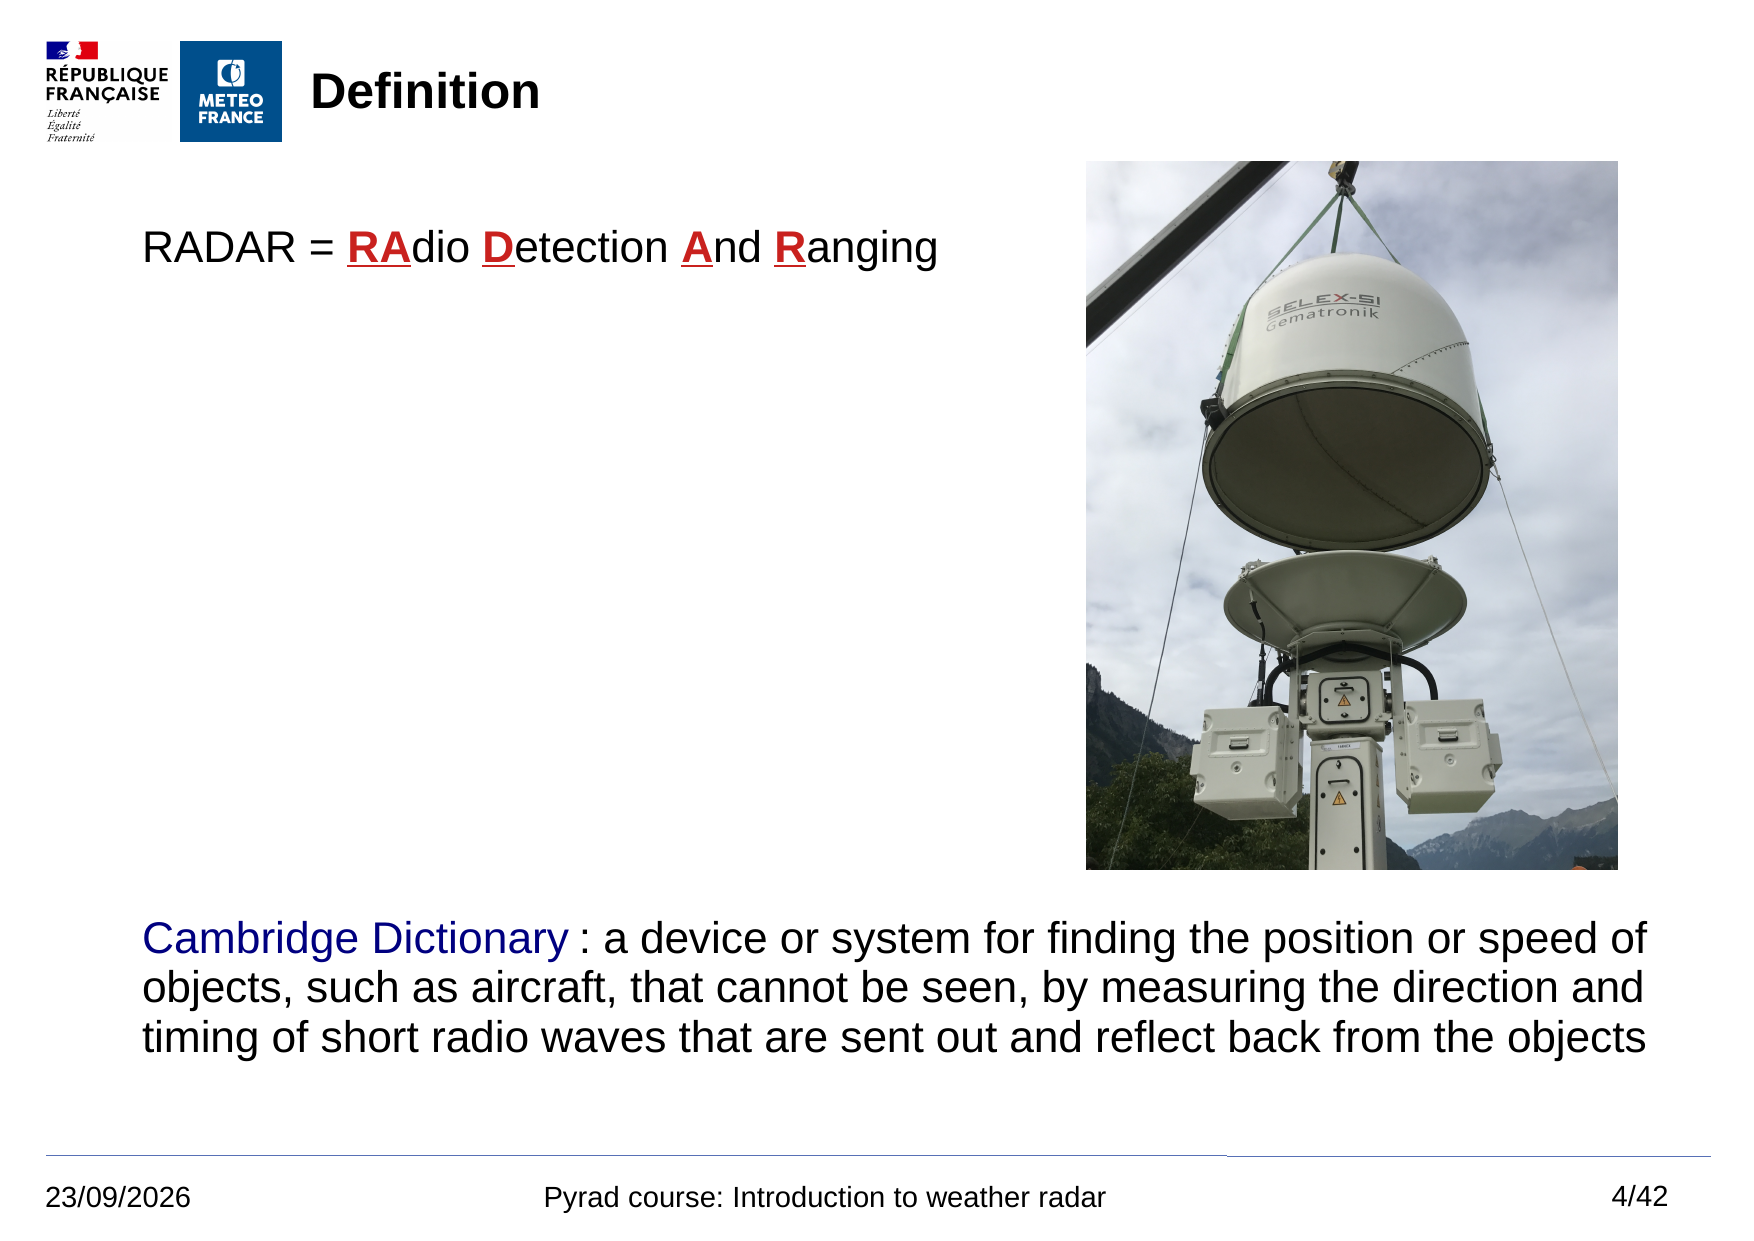

# Definition
RADAR = RAdio Detection And Ranging
Cambridge Dictionary : a device or system for finding the position or speed of objects, such as aircraft, that cannot be seen, by measuring the direction and timing of short radio waves that are sent out and reflect back from the objects
4
Pyrad course: Introduction to weather radar